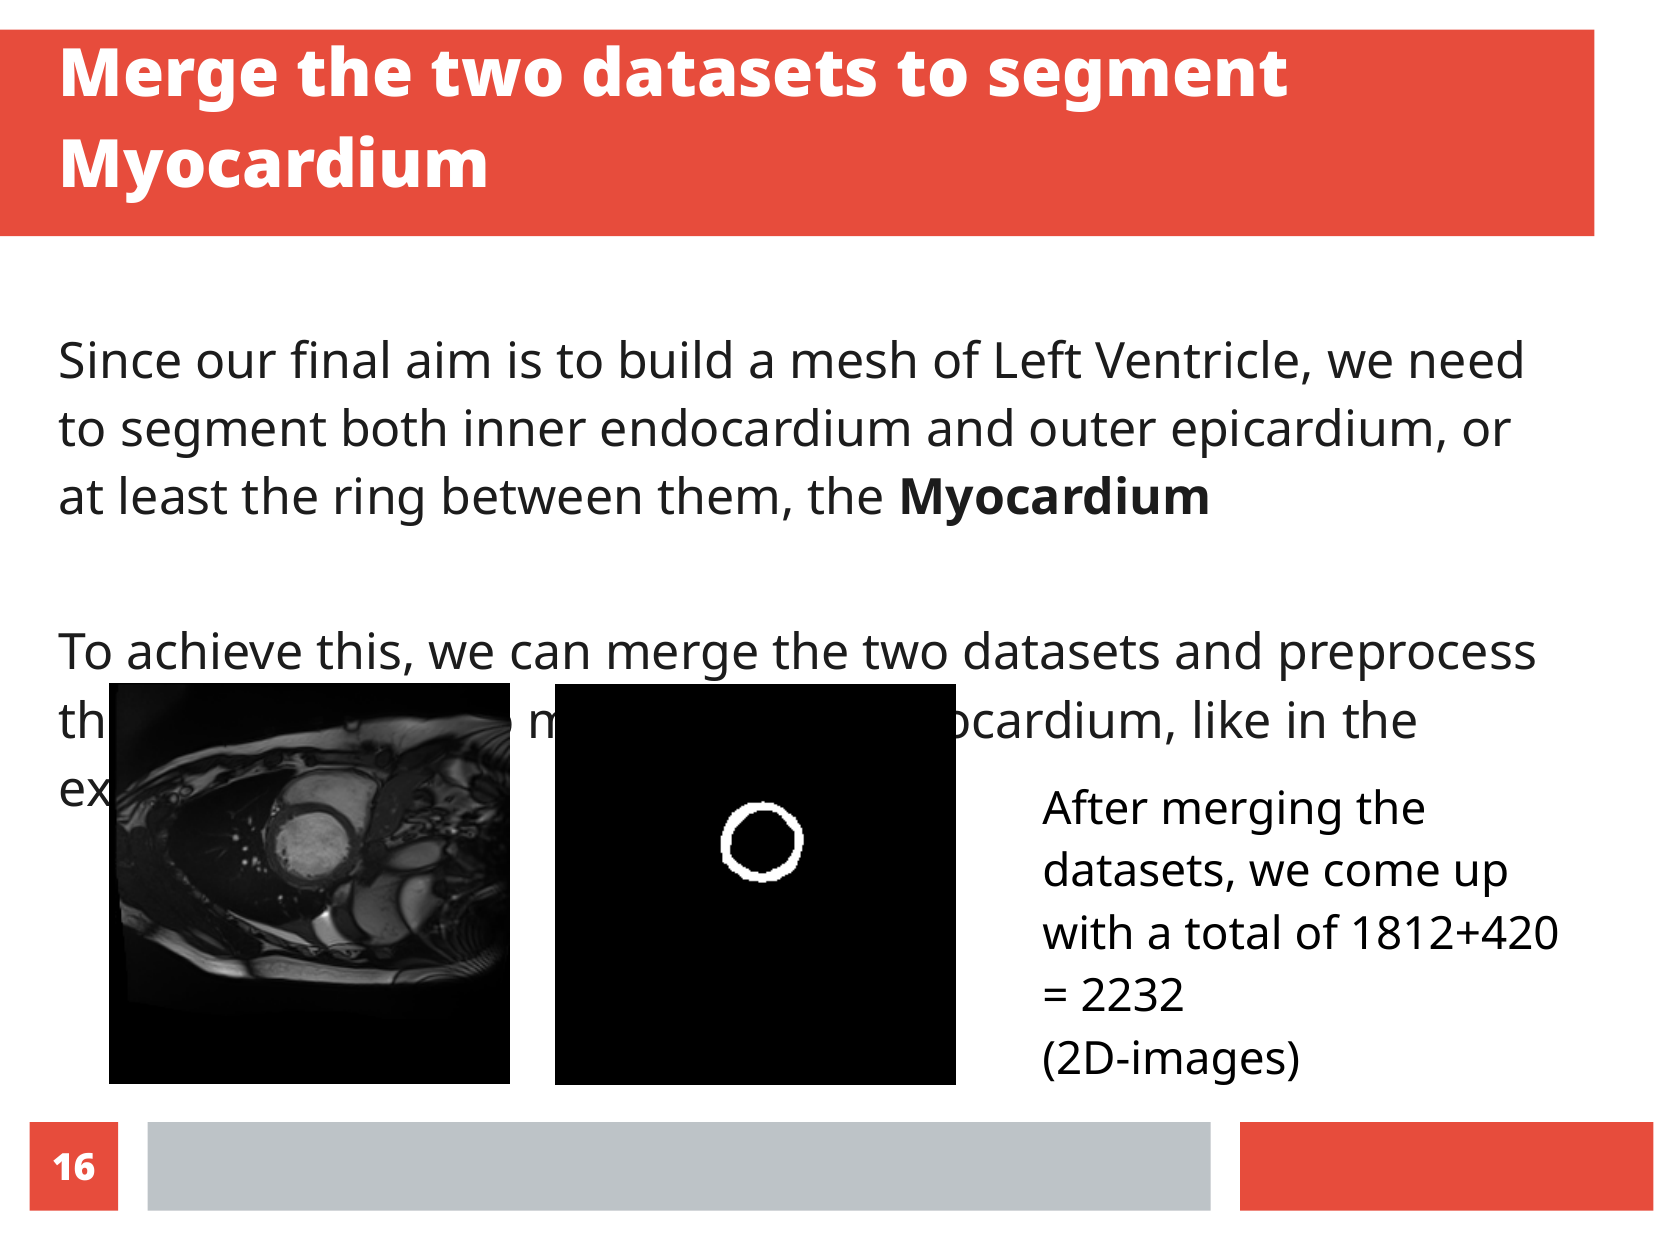

# Merge the two datasets to segment Myocardium
Since our final aim is to build a mesh of Left Ventricle, we need to segment both inner endocardium and outer epicardium, or at least the ring between them, the Myocardium
To achieve this, we can merge the two datasets and preprocess the data in order to mask only the myocardium, like in the example below:
After merging the datasets, we come up with a total of 1812+420 = 2232
(2D-images)
16